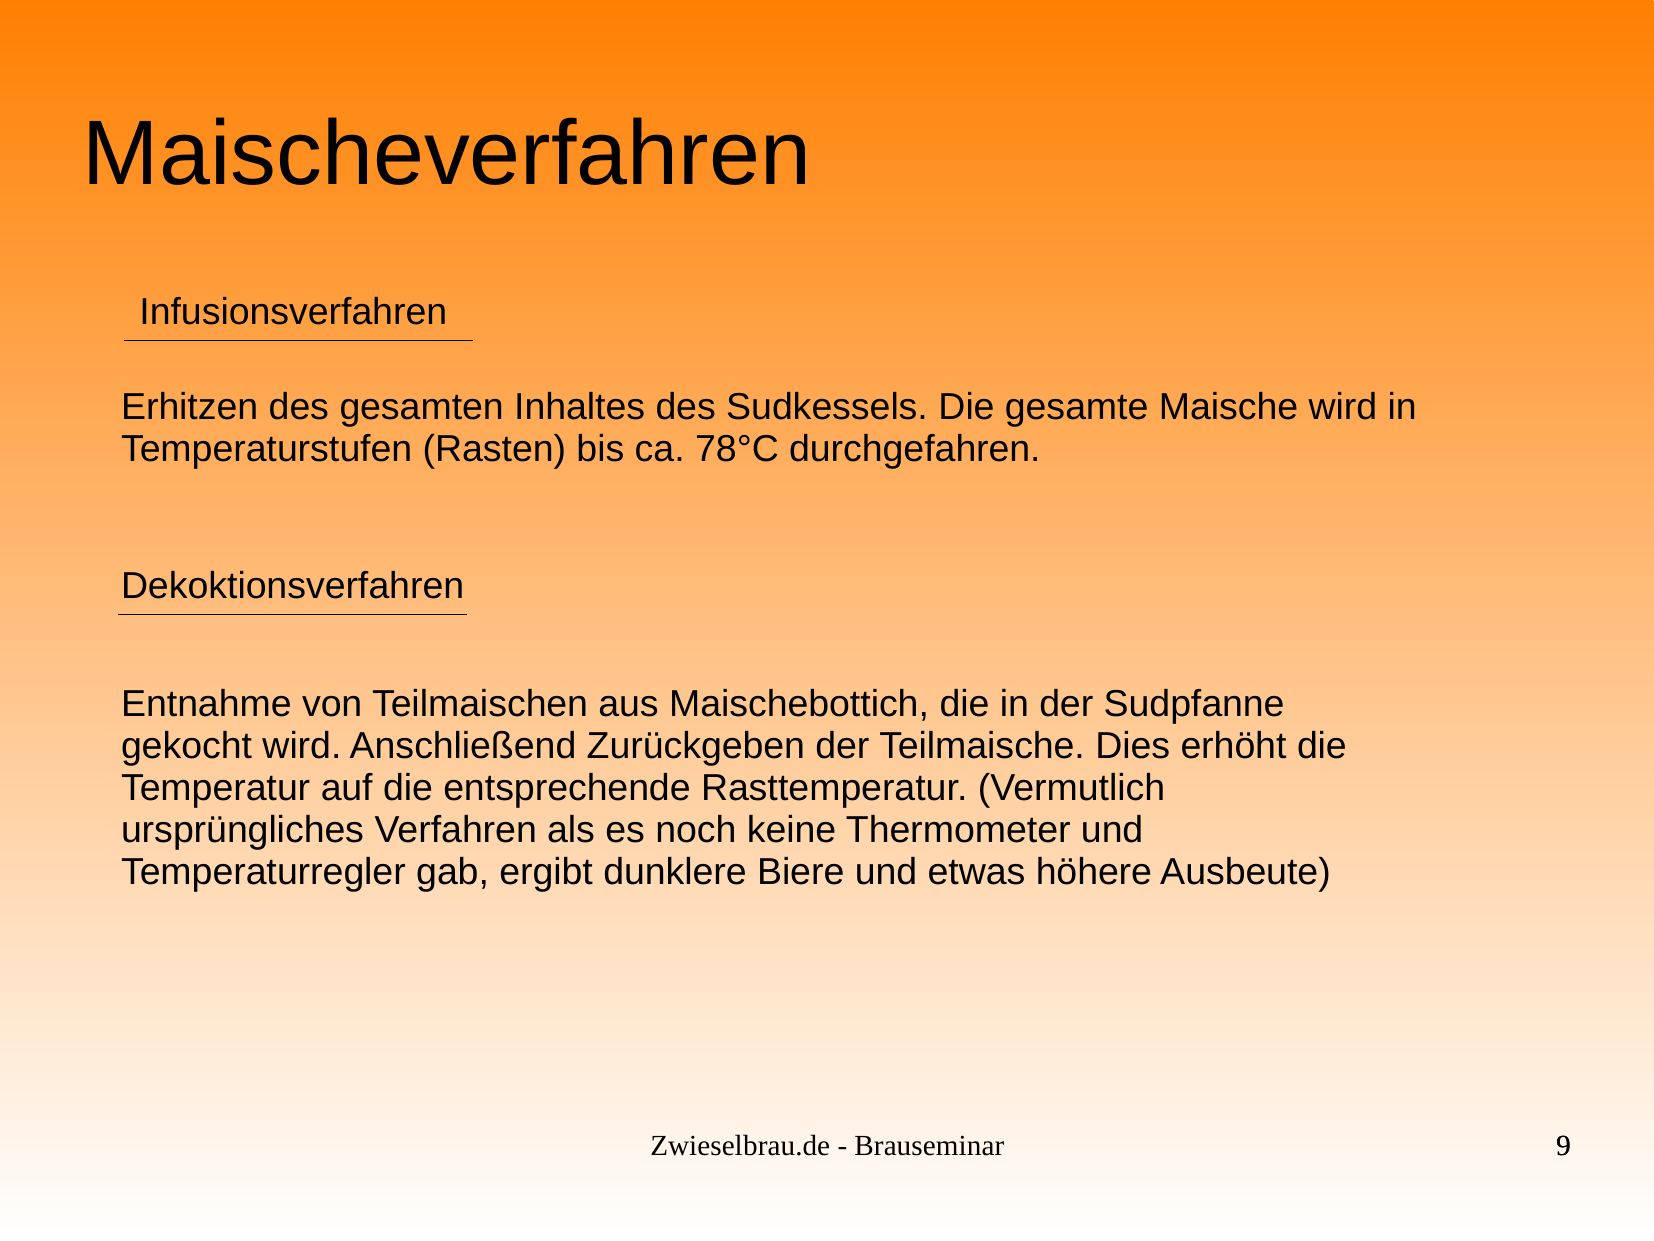

# Maischeverfahren
Infusionsverfahren
Erhitzen des gesamten Inhaltes des Sudkessels. Die gesamte Maische wird in
Temperaturstufen (Rasten) bis ca. 78°C durchgefahren.
Dekoktionsverfahren
Entnahme von Teilmaischen aus Maischebottich, die in der Sudpfanne gekocht wird. Anschließend Zurückgeben der Teilmaische. Dies erhöht die Temperatur auf die entsprechende Rasttemperatur. (Vermutlich ursprüngliches Verfahren als es noch keine Thermometer und Temperaturregler gab, ergibt dunklere Biere und etwas höhere Ausbeute)
Zwieselbrau.de - Brauseminar
9